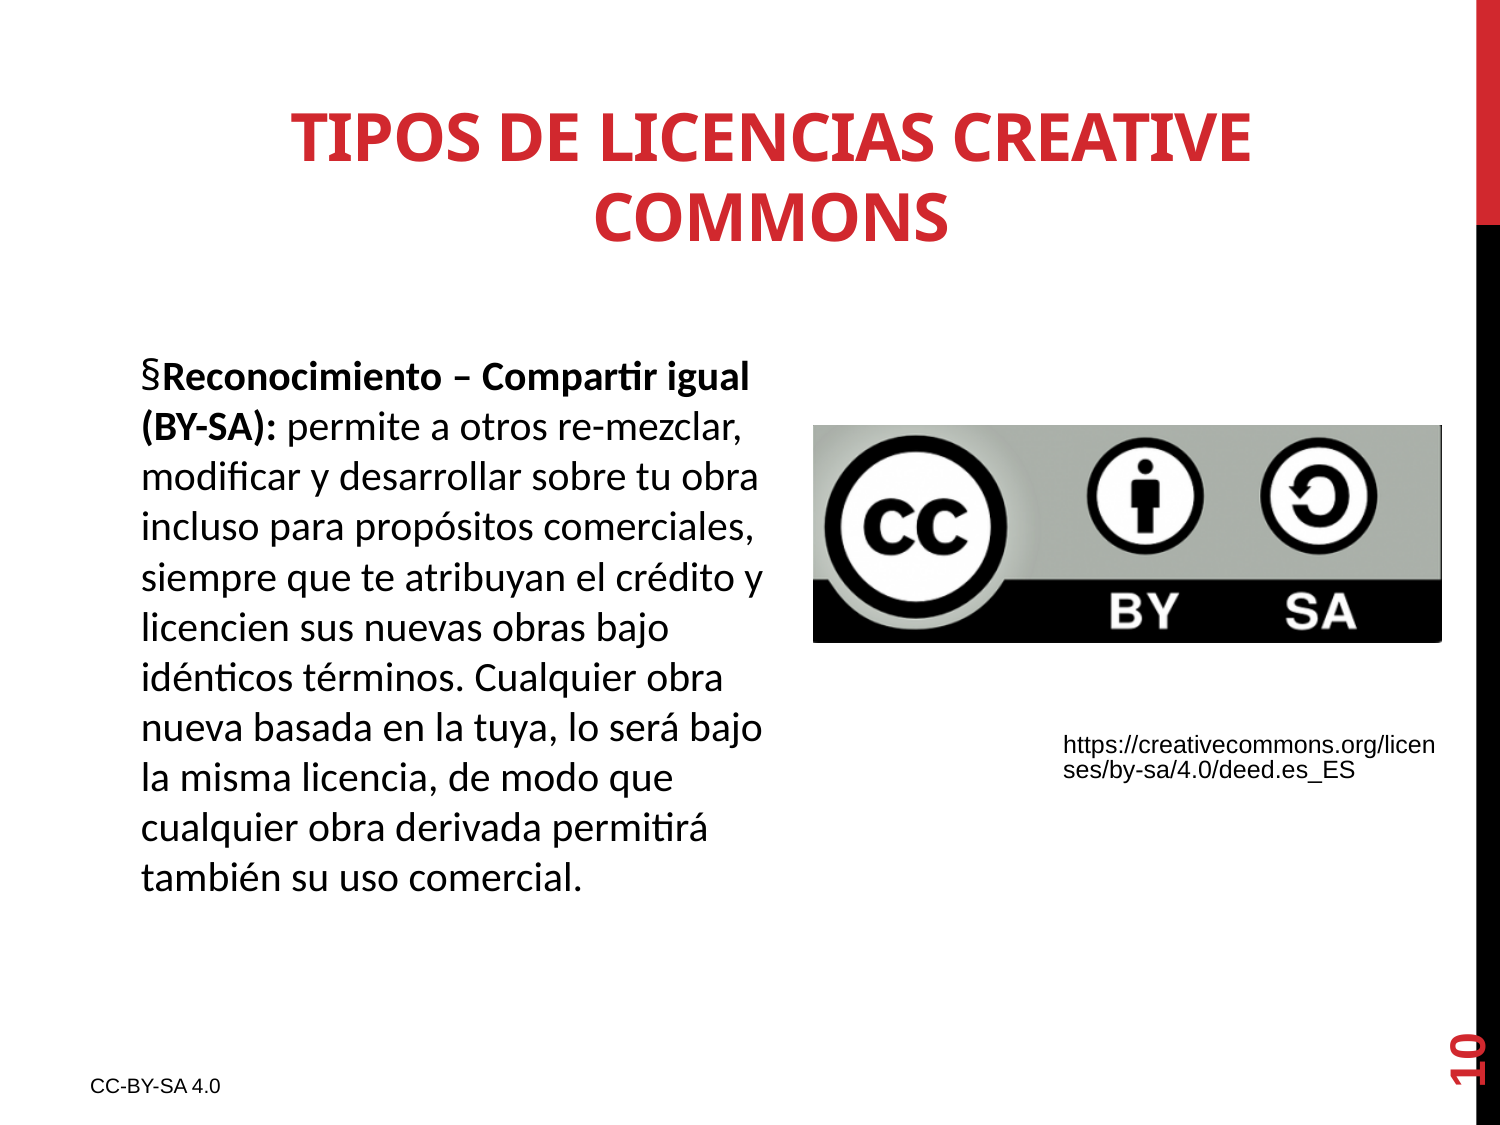

# Tipos de licencias Creative Commons
Reconocimiento – Compartir igual (BY-SA): permite a otros re-mezclar, modificar y desarrollar sobre tu obra incluso para propósitos comerciales, siempre que te atribuyan el crédito y licencien sus nuevas obras bajo idénticos términos. Cualquier obra nueva basada en la tuya, lo será bajo la misma licencia, de modo que cualquier obra derivada permitirá también su uso comercial.
https://creativecommons.org/licenses/by-sa/4.0/deed.es_ES
CC-BY-SA 4.0